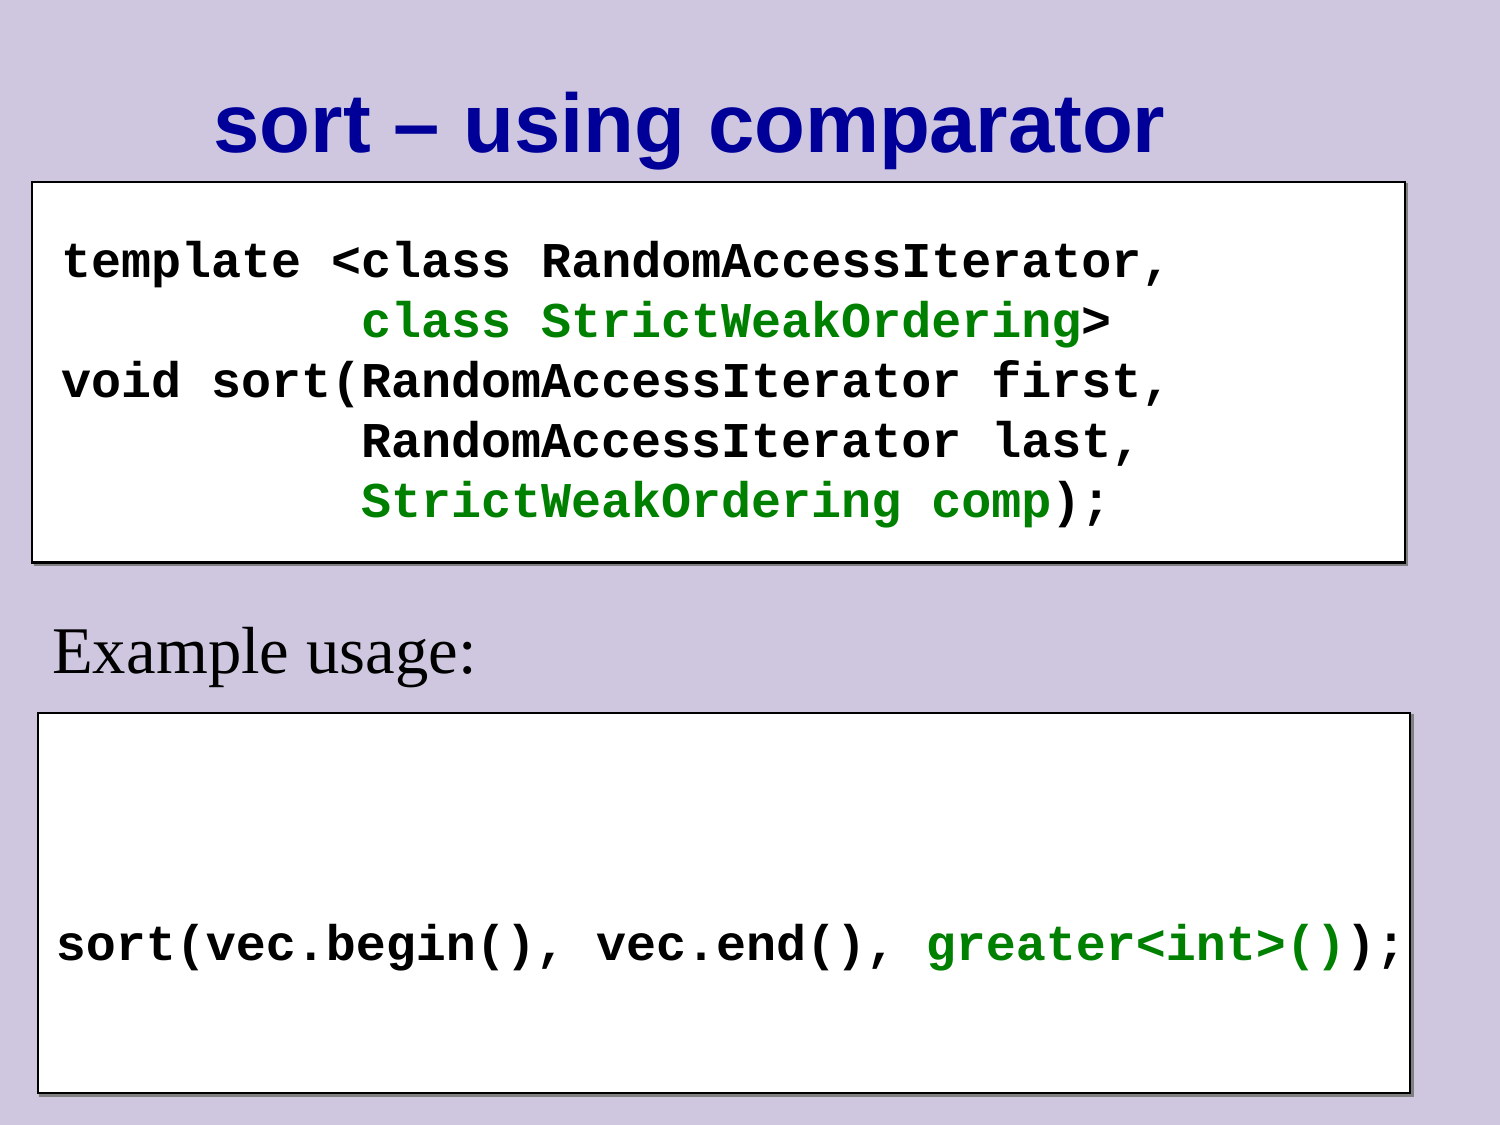

# sort – using comparator
template <class RandomAccessIterator,
 class StrictWeakOrdering>
void sort(RandomAccessIterator first,
 RandomAccessIterator last,
 StrictWeakOrdering comp);
Example usage:
sort(vec.begin(), vec.end(), greater<int>());